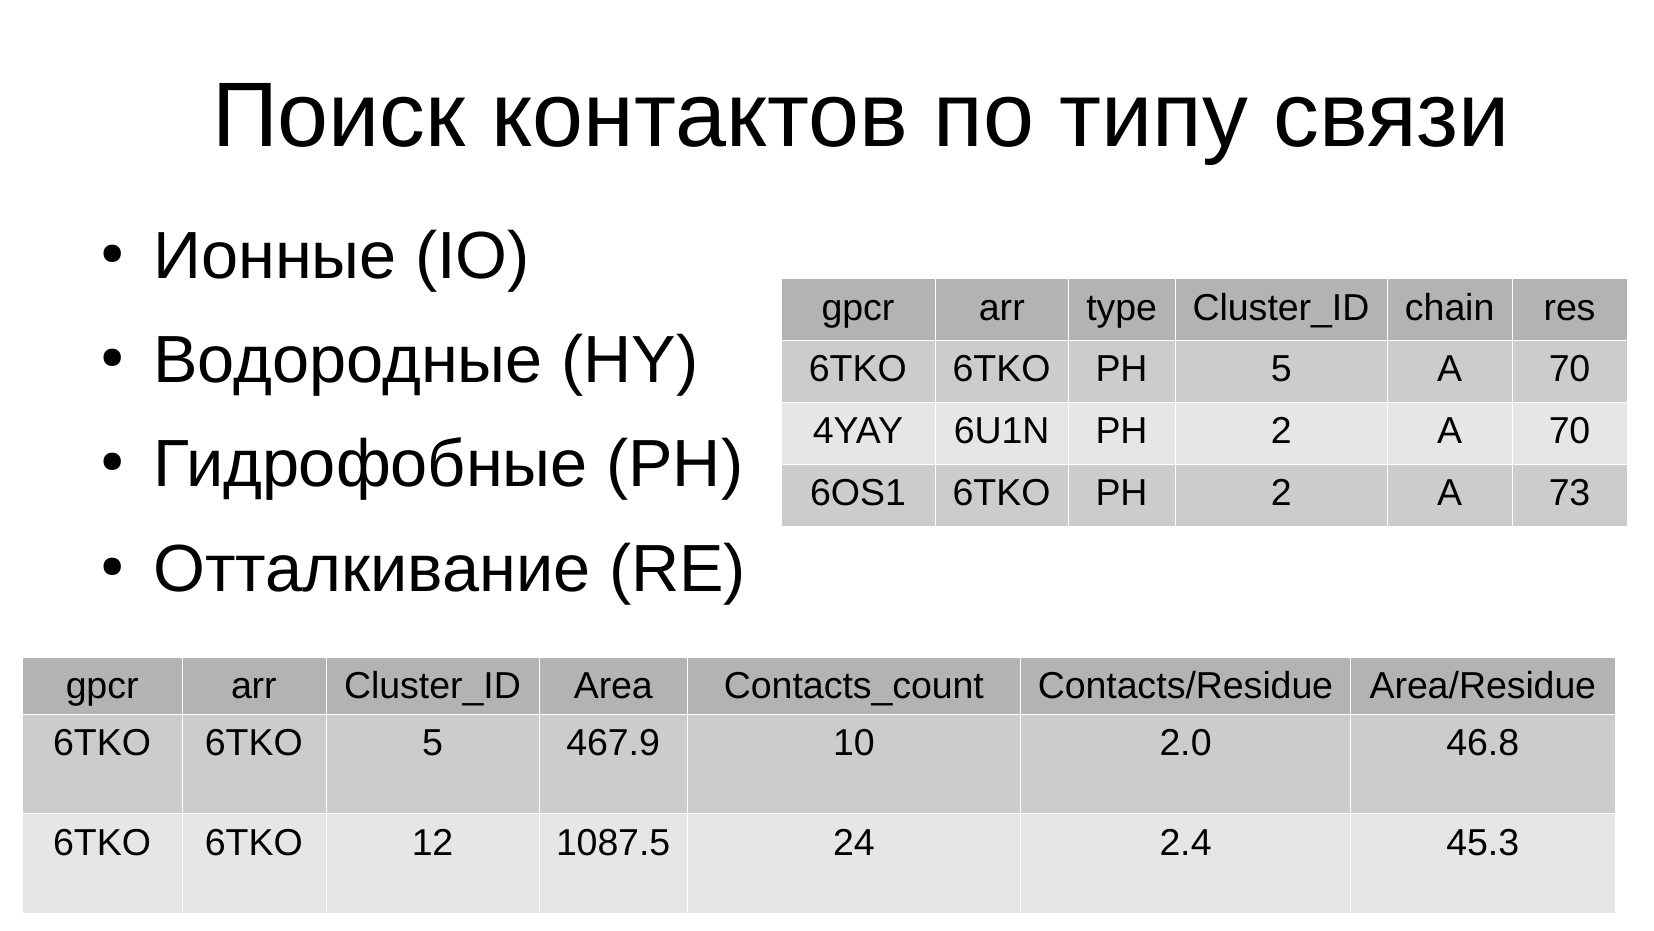

# Поиск контактов по типу связи
Ионные (IO)
Водородные (HY)
Гидрофобные (PH)
Отталкивание (RE)
| gpcr | arr | type | Cluster\_ID | chain | res |
| --- | --- | --- | --- | --- | --- |
| 6TKO | 6TKO | PH | 5 | A | 70 |
| 4YAY | 6U1N | PH | 2 | A | 70 |
| 6OS1 | 6TKO | PH | 2 | A | 73 |
| gpcr | arr | Cluster\_ID | Area | Contacts\_count | Contacts/Residue | Area/Residue |
| --- | --- | --- | --- | --- | --- | --- |
| 6TKO | 6TKO | 5 | 467.9 | 10 | 2.0 | 46.8 |
| 6TKO | 6TKO | 12 | 1087.5 | 24 | 2.4 | 45.3 |